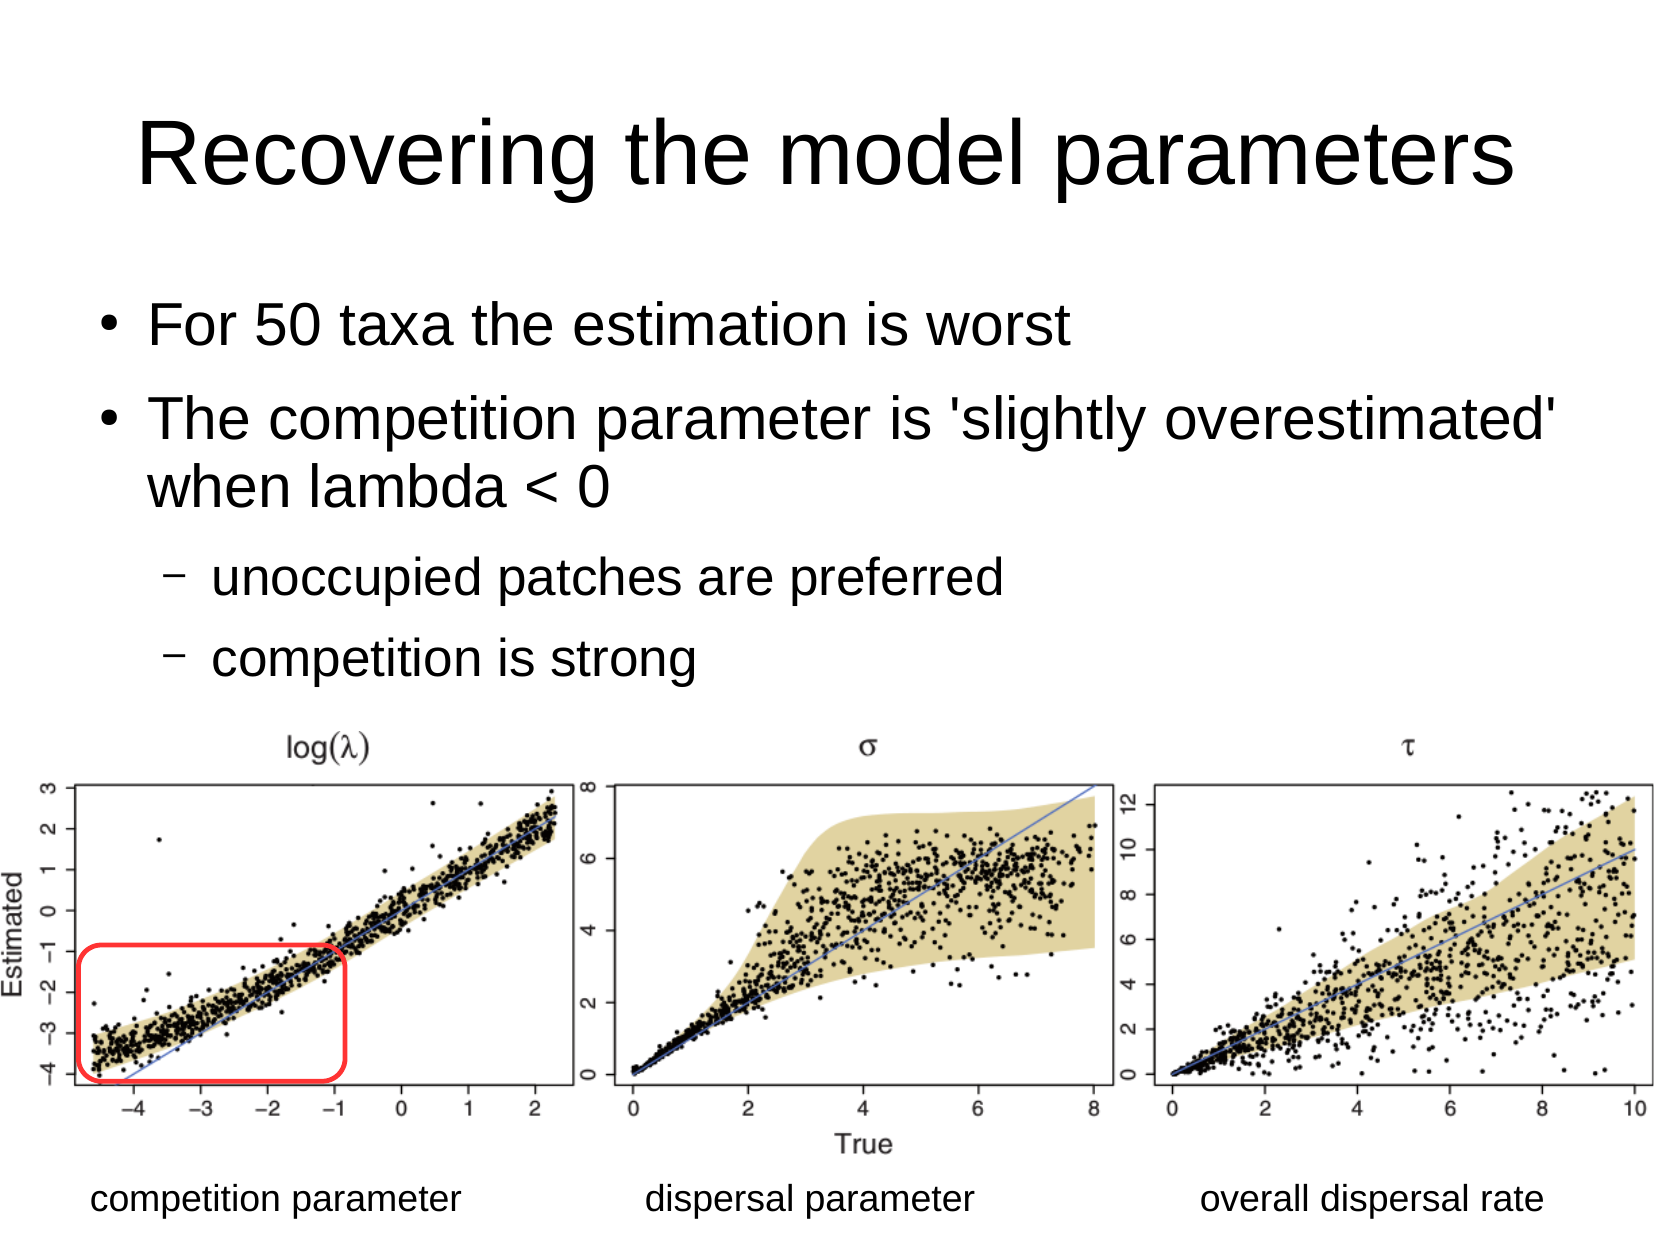

# Recovering the model parameters
For 50 taxa the estimation is worst
The competition parameter is 'slightly overestimated' when lambda < 0
unoccupied patches are preferred
competition is strong
50
competition parameter
dispersal parameter
overall dispersal rate